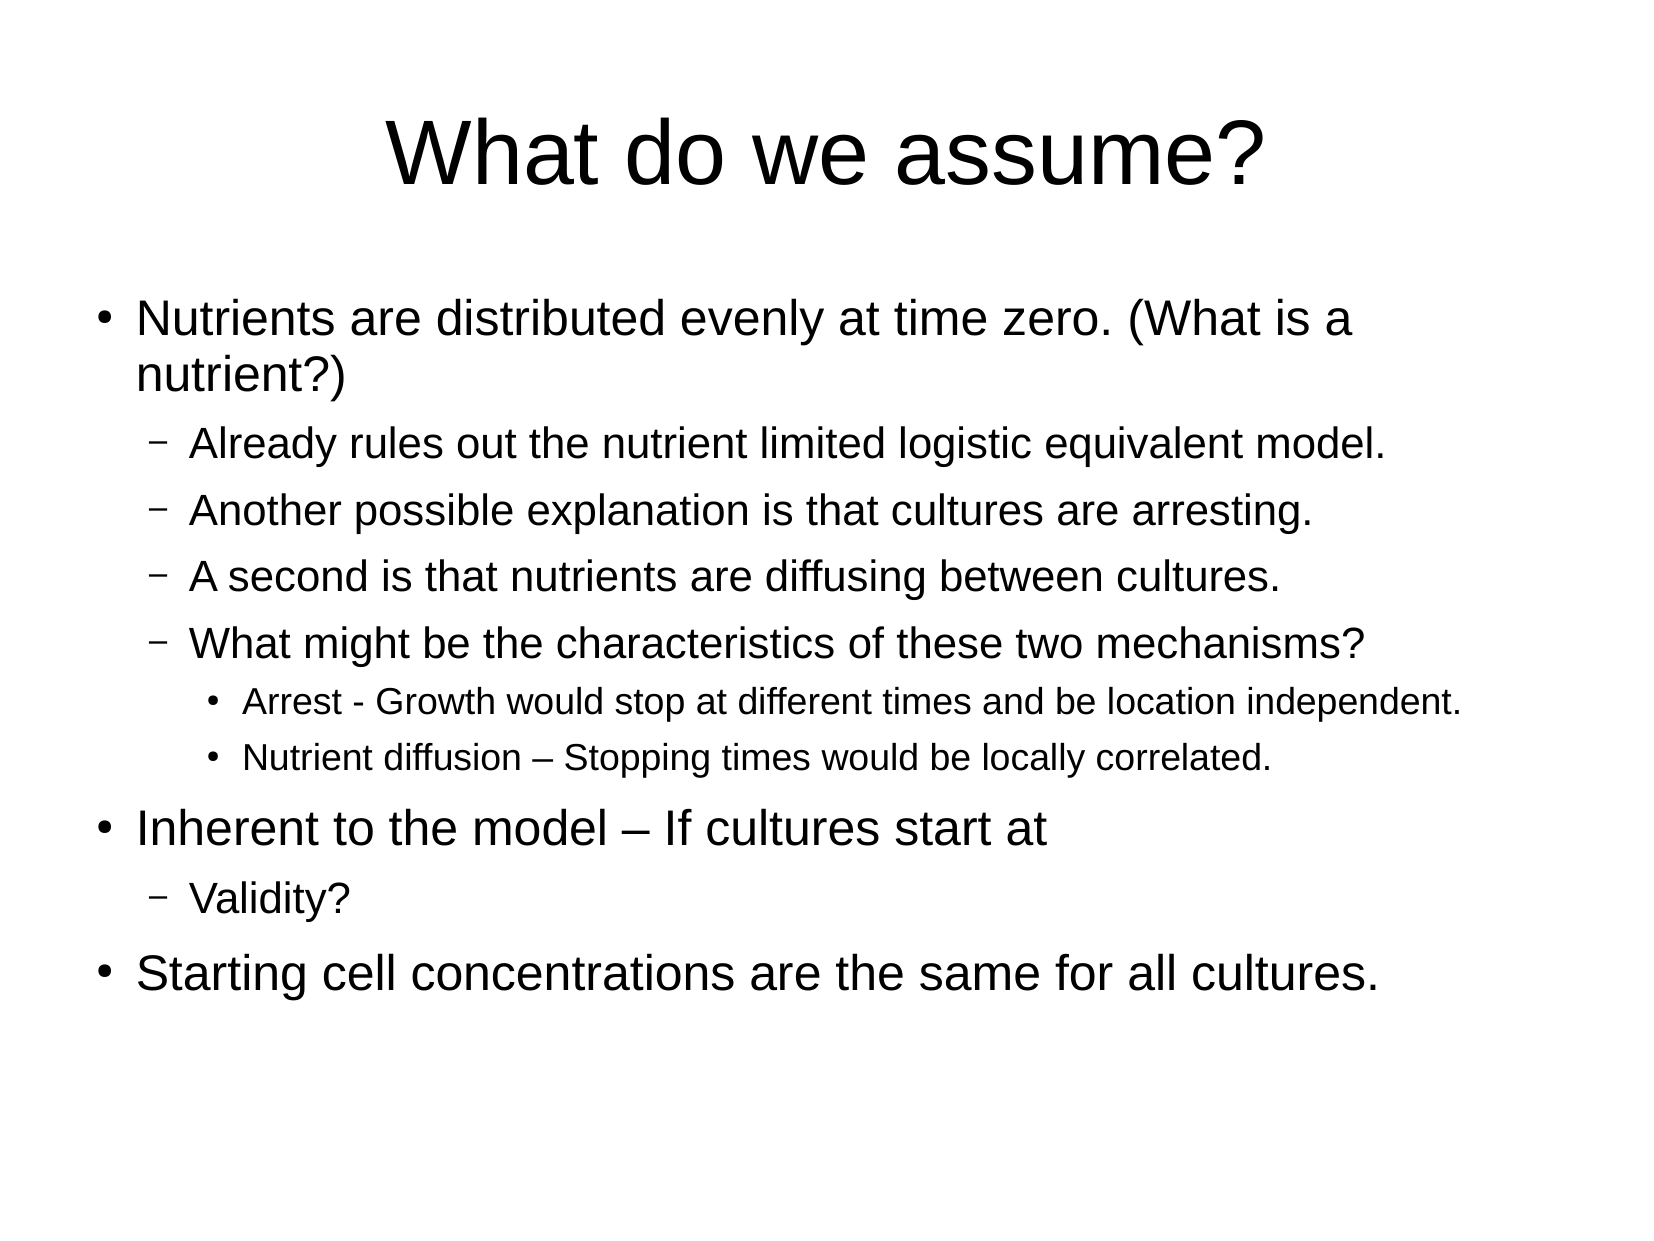

# What do we assume?
Nutrients are distributed evenly at time zero. (What is a nutrient?)
Already rules out the nutrient limited logistic equivalent model.
Another possible explanation is that cultures are arresting.
A second is that nutrients are diffusing between cultures.
What might be the characteristics of these two mechanisms?
Arrest - Growth would stop at different times and be location independent.
Nutrient diffusion – Stopping times would be locally correlated.
Inherent to the model – If cultures start at
Validity?
Starting cell concentrations are the same for all cultures.